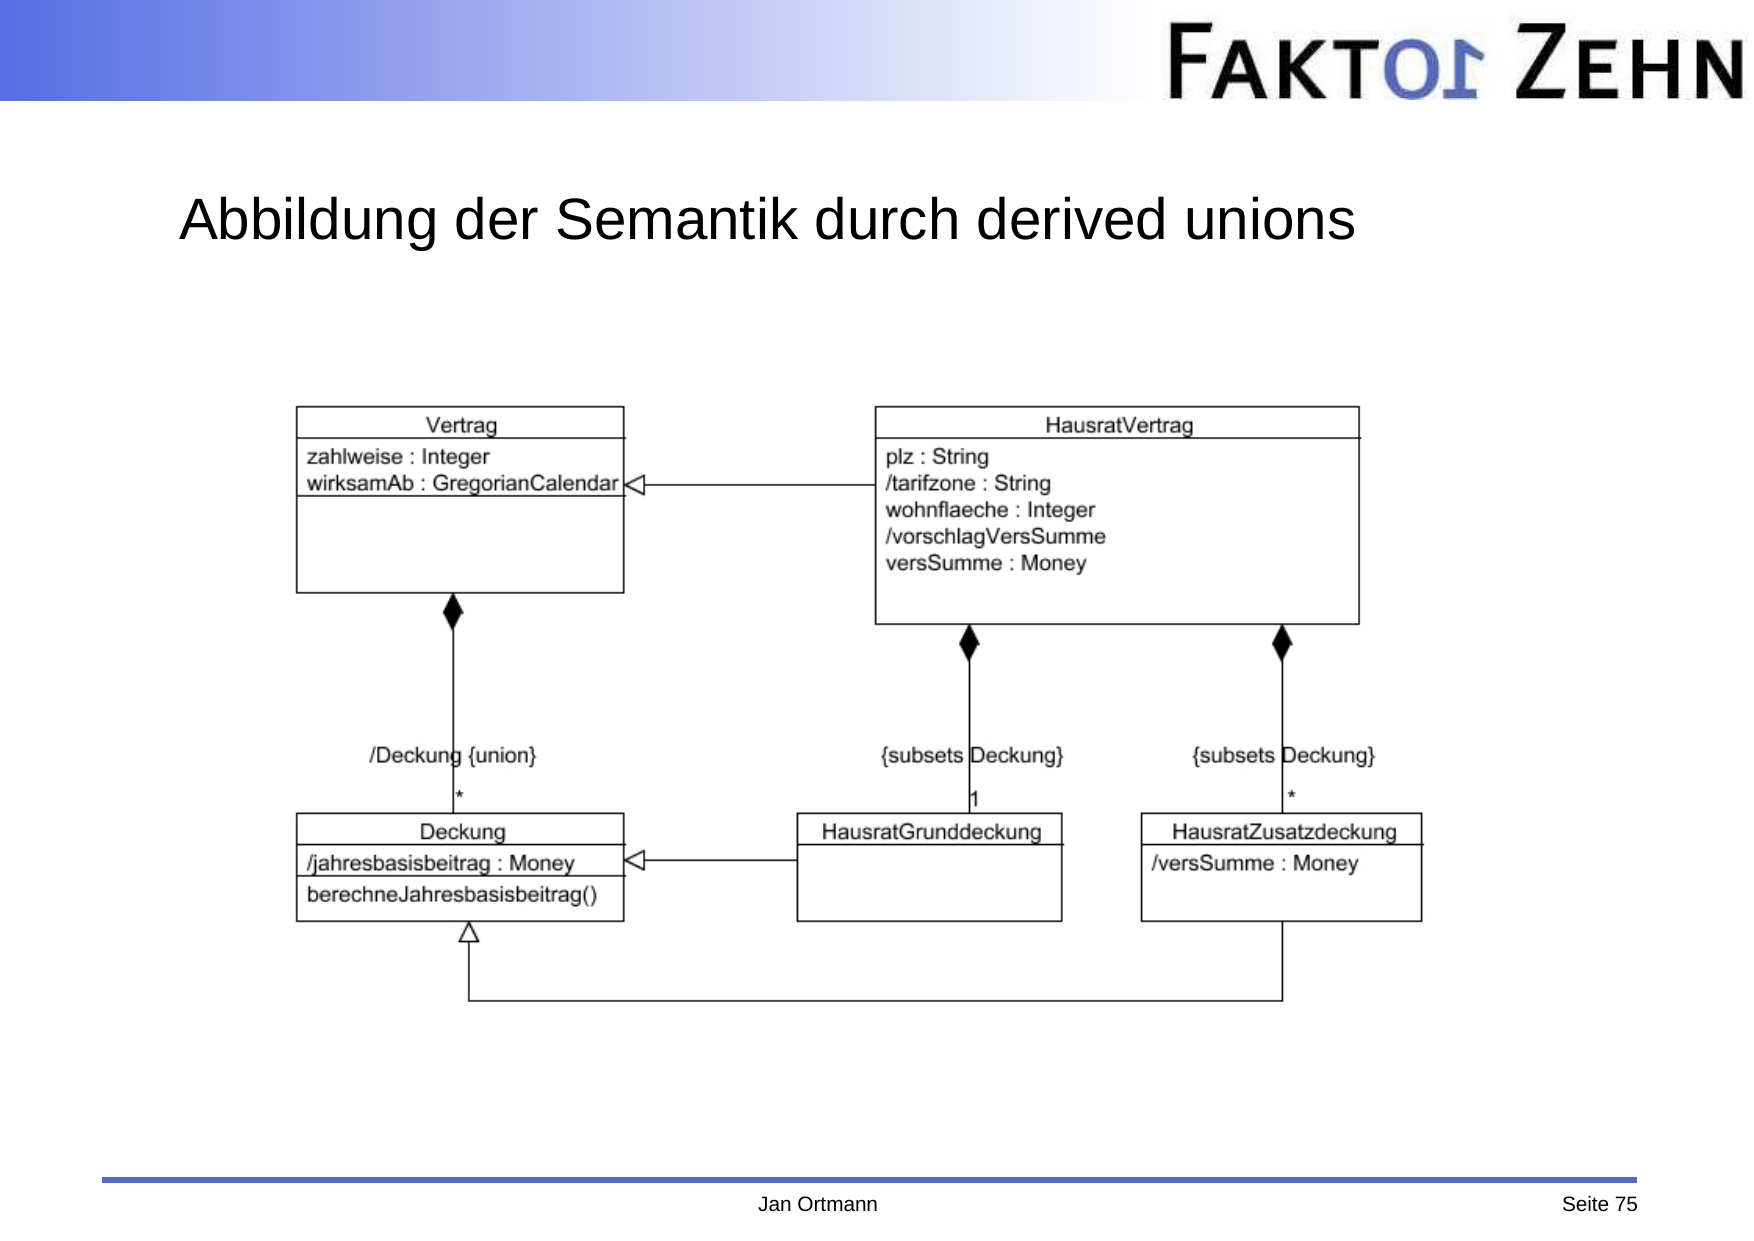

# Abbildung der Semantik durch derived unions